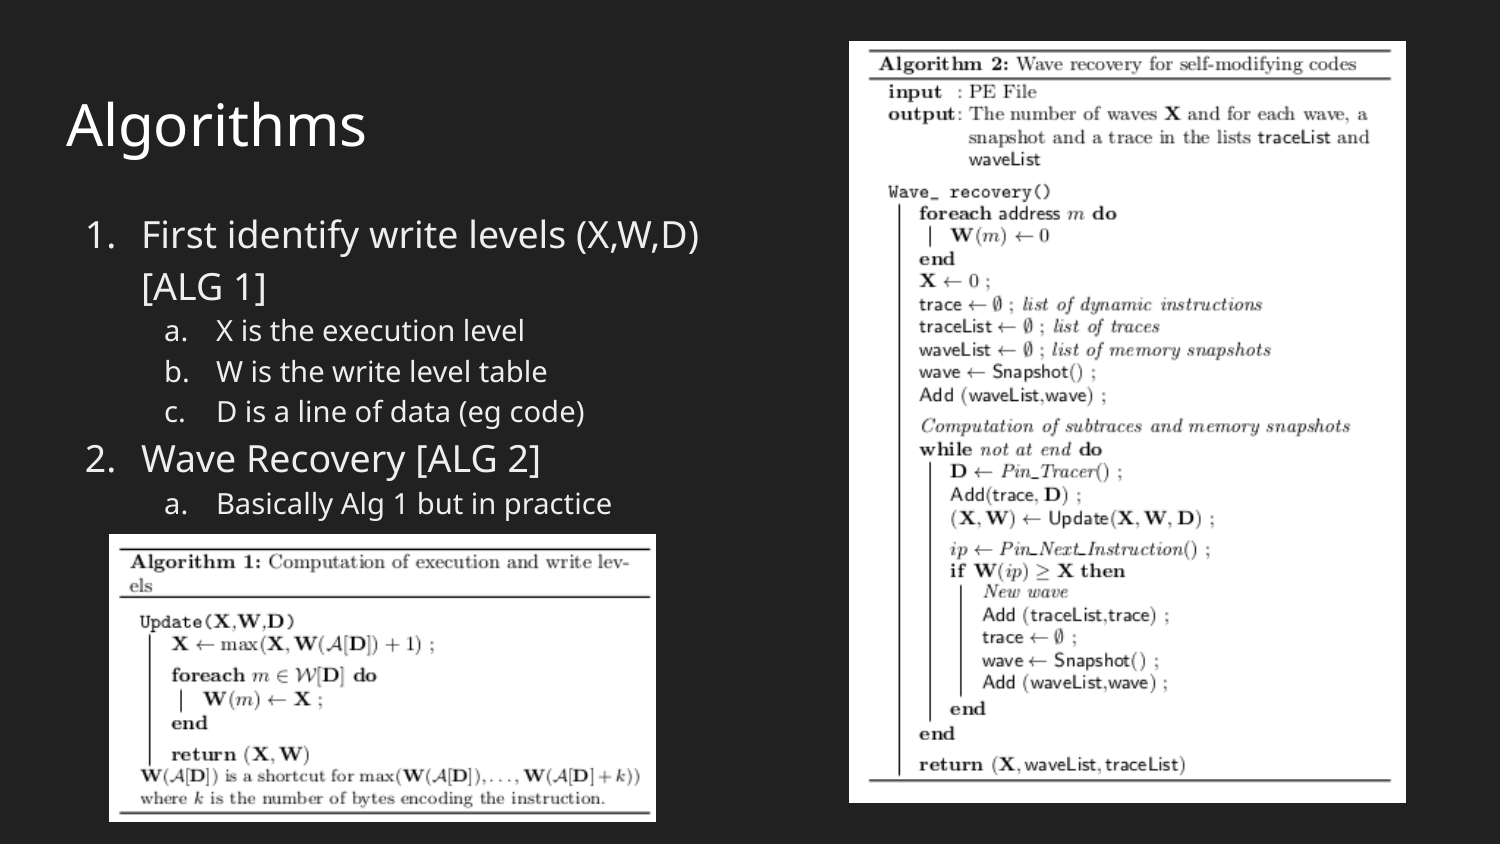

# Algorithms
First identify write levels (X,W,D) [ALG 1]
X is the execution level
W is the write level table
D is a line of data (eg code)
Wave Recovery [ALG 2]
Basically Alg 1 but in practice